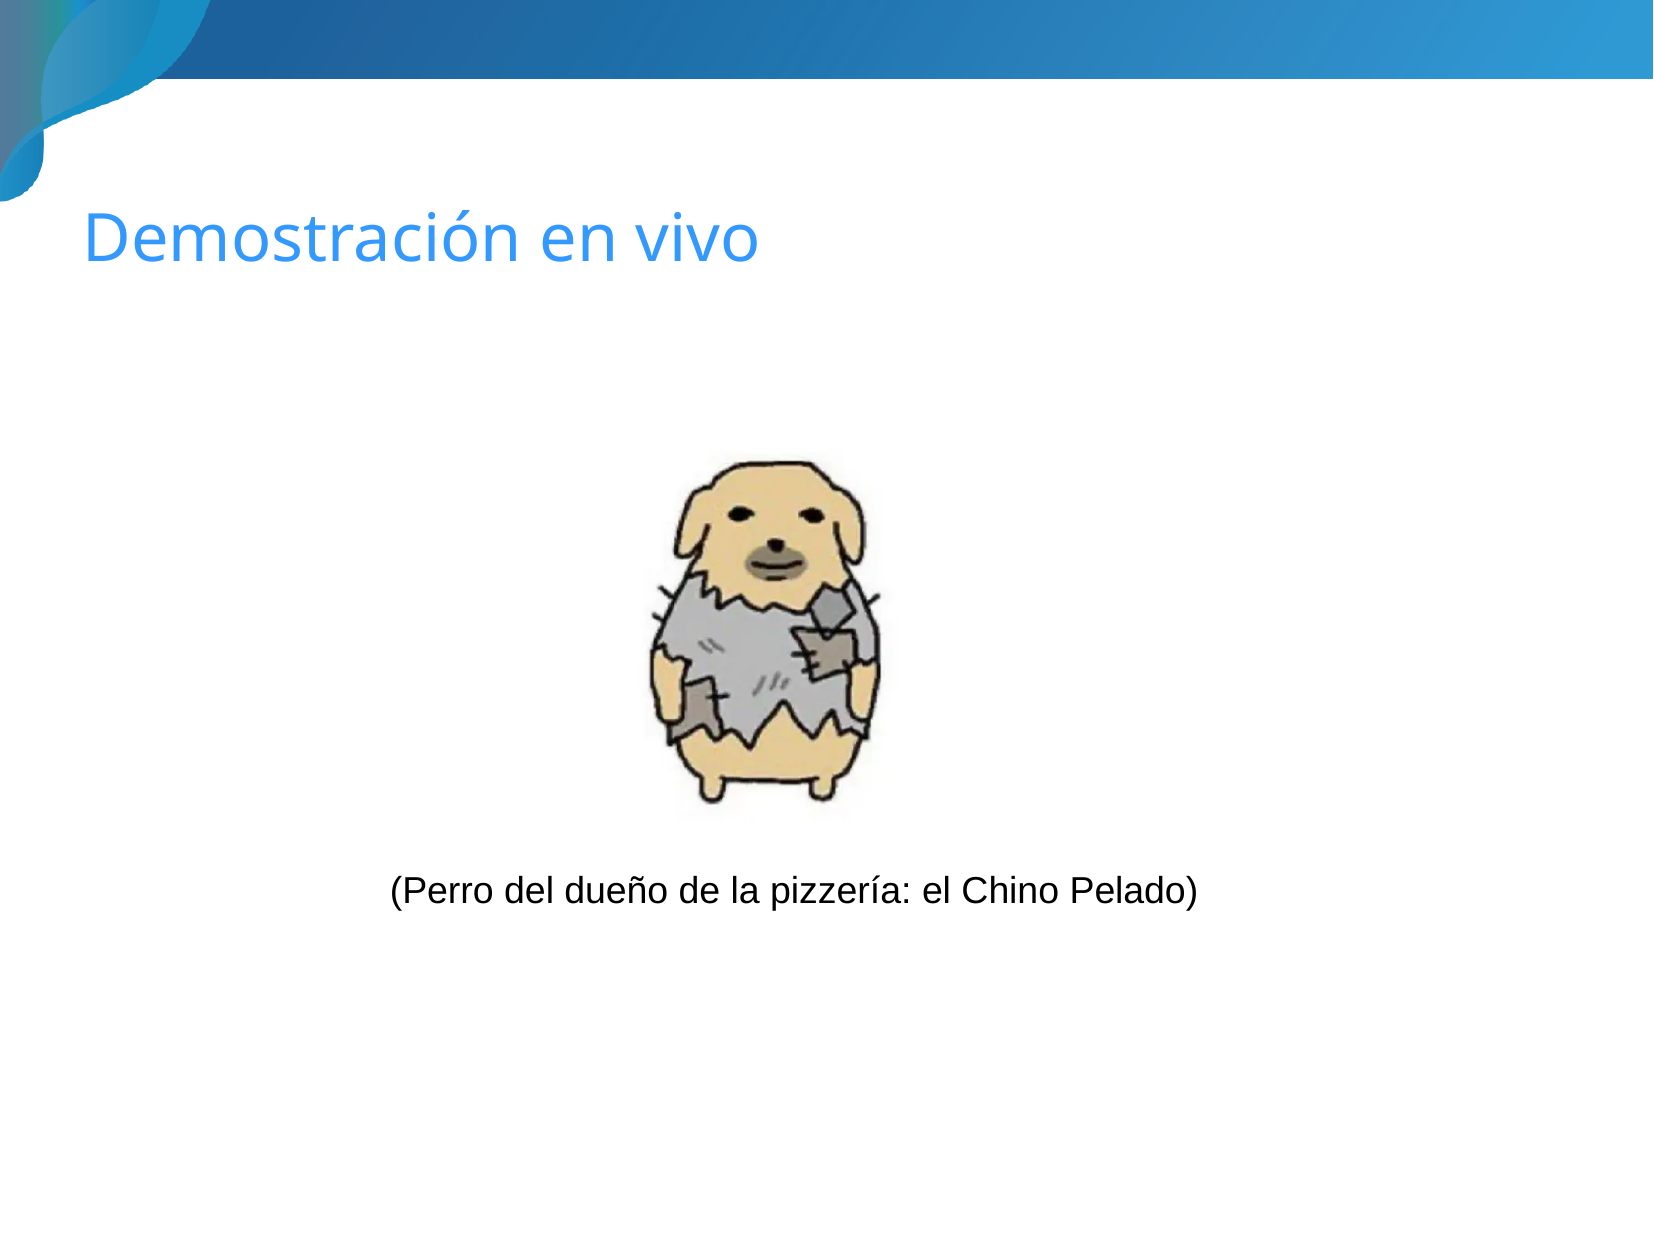

# Demostración en vivo
(Perro del dueño de la pizzería: el Chino Pelado)